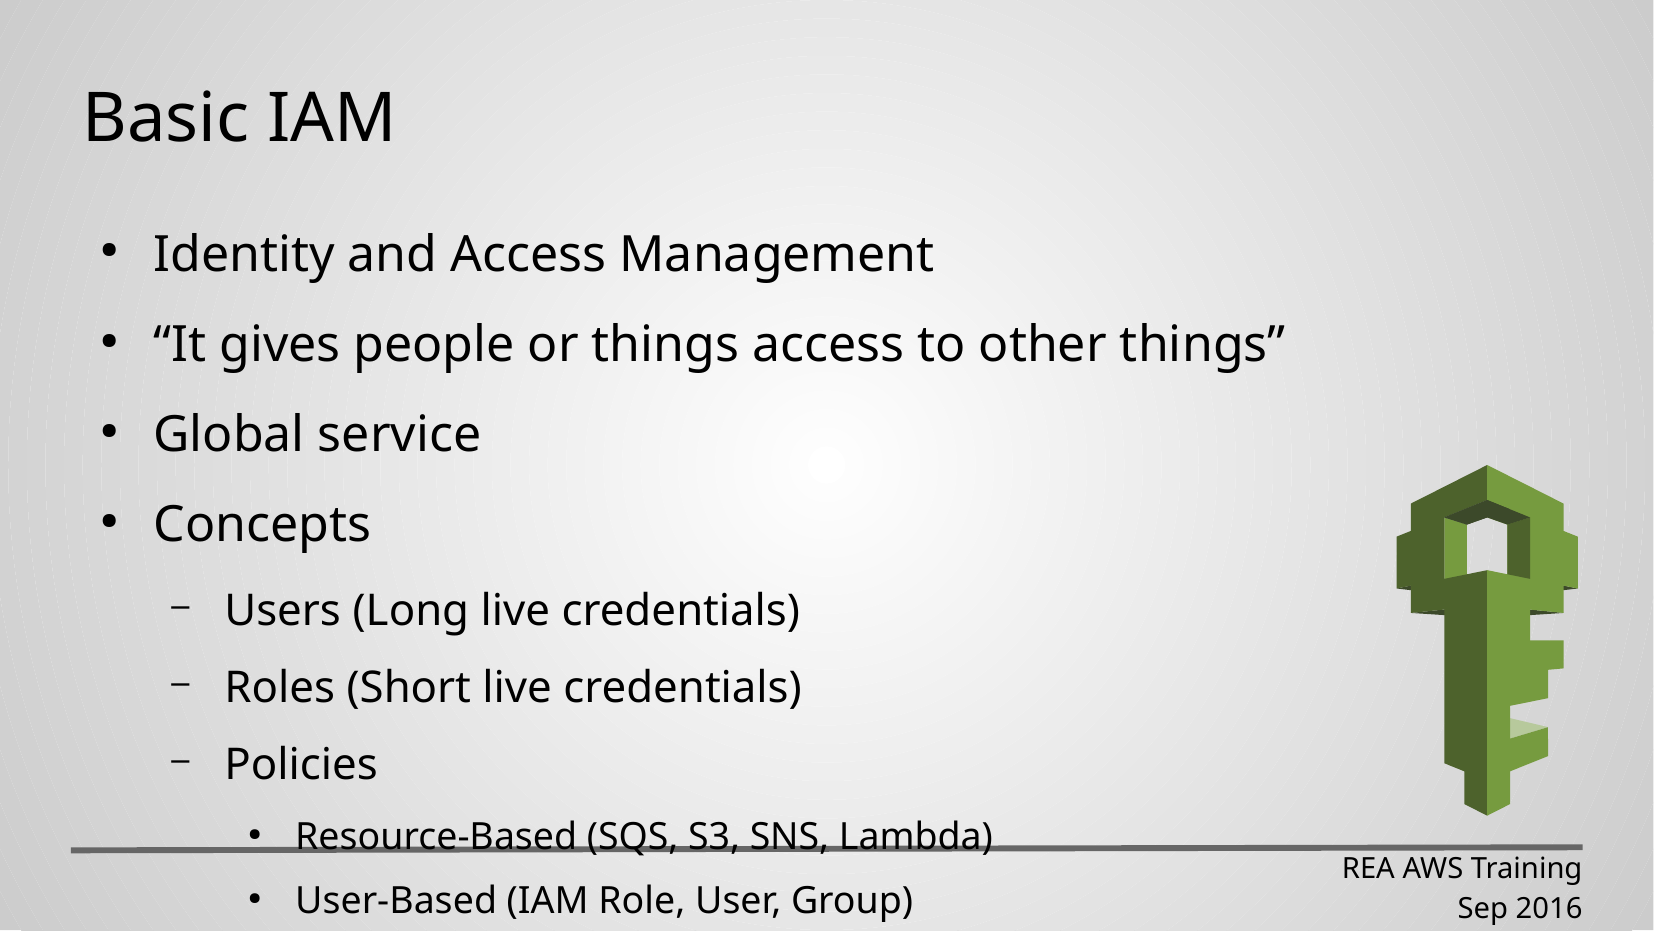

# Basic IAM
Identity and Access Management
“It gives people or things access to other things”
Global service
Concepts
Users (Long live credentials)
Roles (Short live credentials)
Policies
Resource-Based (SQS, S3, SNS, Lambda)
User-Based (IAM Role, User, Group)